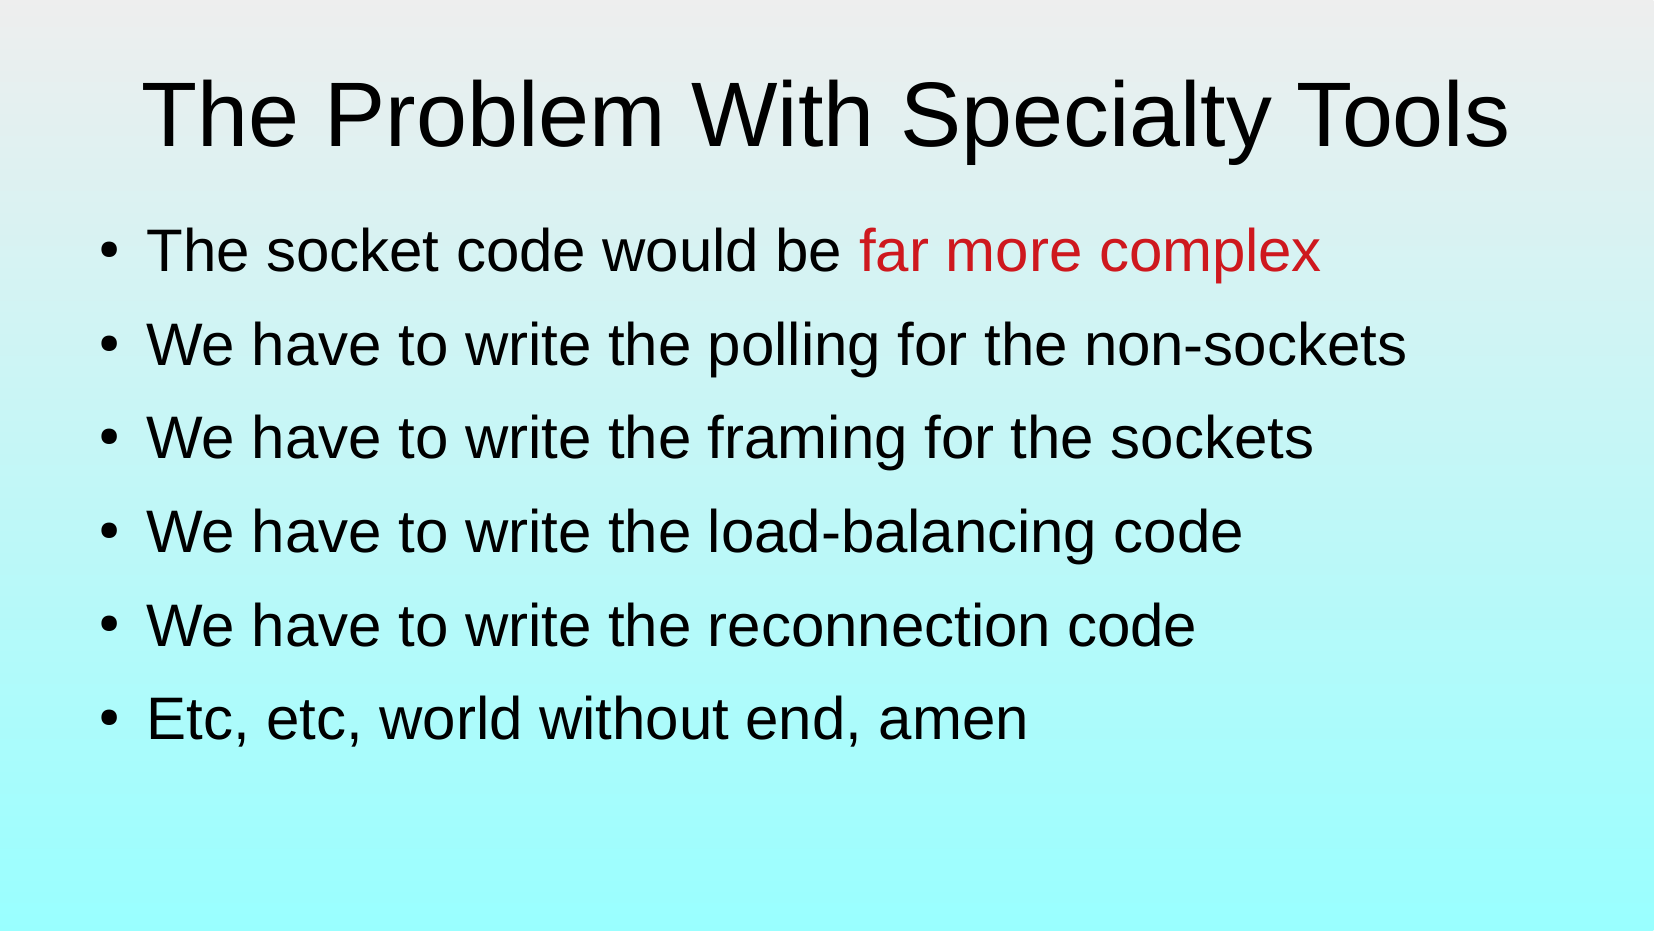

# The Problem With Specialty Tools
The socket code would be far more complex
We have to write the polling for the non-sockets
We have to write the framing for the sockets
We have to write the load-balancing code
We have to write the reconnection code
Etc, etc, world without end, amen